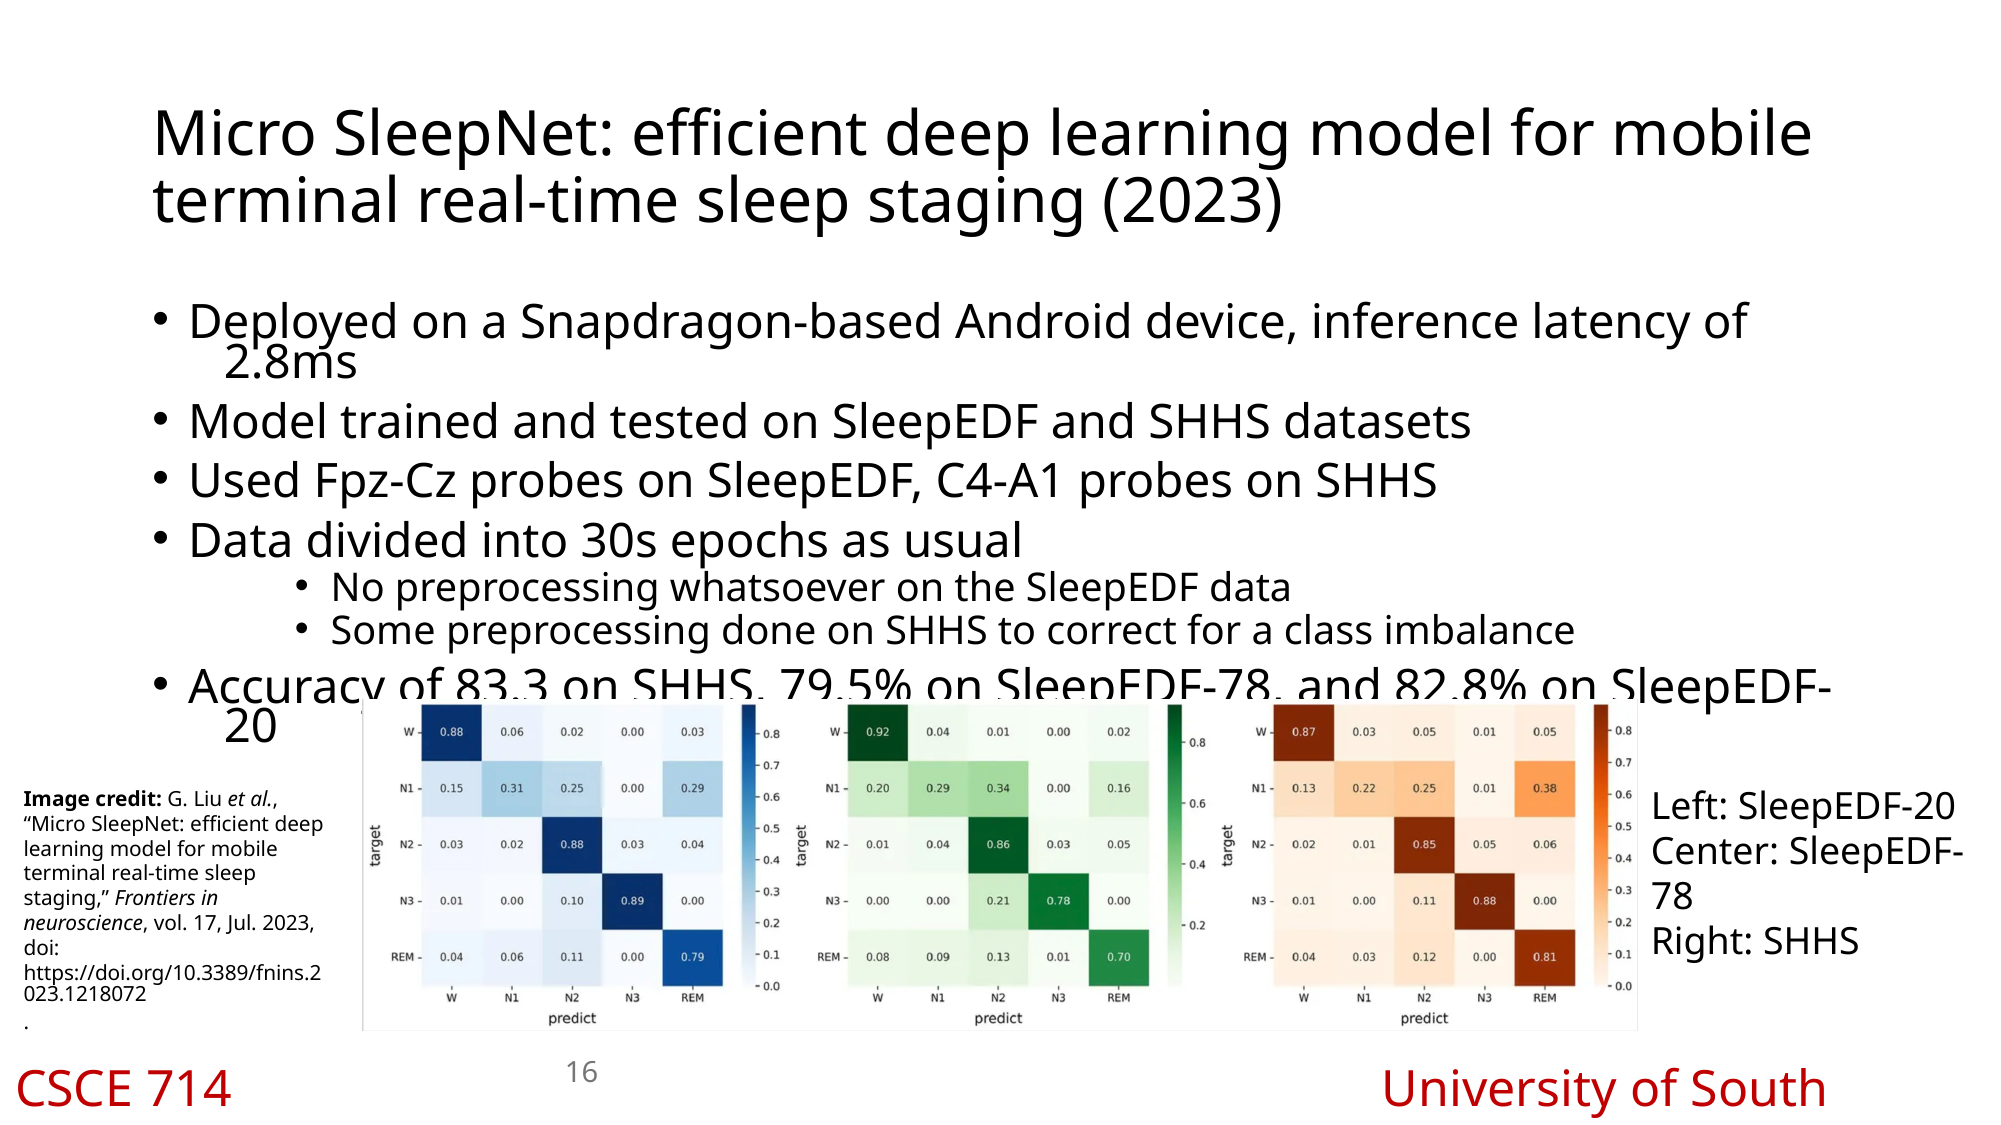

# Micro SleepNet: efficient deep learning model for mobile terminal real-time sleep staging (2023)
Deployed on a Snapdragon-based Android device, inference latency of 2.8ms
Model trained and tested on SleepEDF and SHHS datasets
Used Fpz-Cz probes on SleepEDF, C4-A1 probes on SHHS
Data divided into 30s epochs as usual
No preprocessing whatsoever on the SleepEDF data
Some preprocessing done on SHHS to correct for a class imbalance
Accuracy of 83.3 on SHHS, 79.5% on SleepEDF-78, and 82.8% on SleepEDF-20
Left: SleepEDF-20
Center: SleepEDF-78
Right: SHHS
Image credit: G. Liu et al., “Micro SleepNet: efficient deep learning model for mobile terminal real-time sleep staging,” Frontiers in neuroscience, vol. 17, Jul. 2023, doi: https://doi.org/10.3389/fnins.2023.1218072.
CSCE 714
University of South Carolina